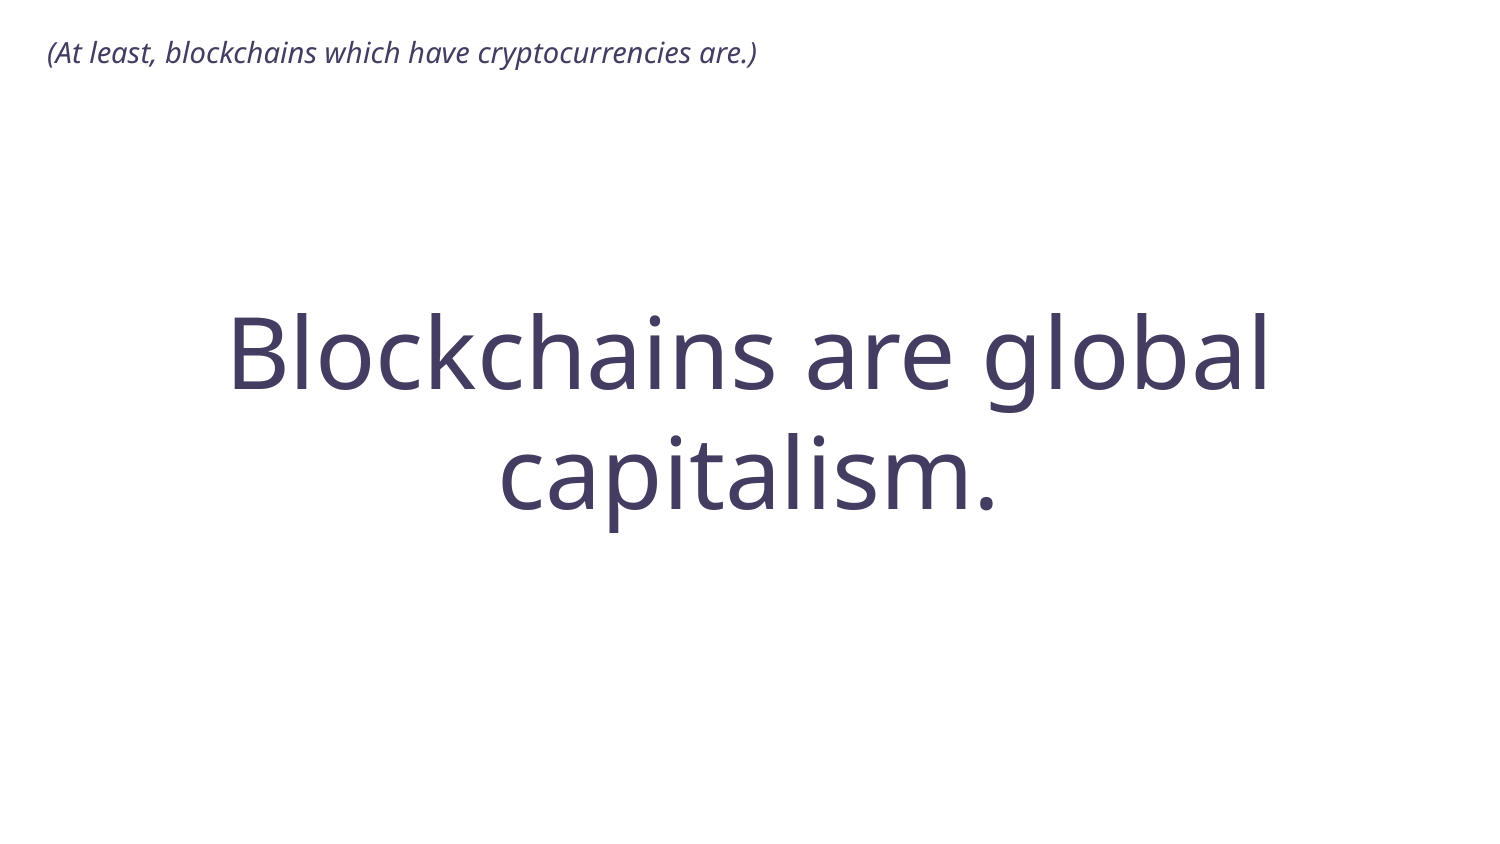

(At least, blockchains which have cryptocurrencies are.)
# Blockchains are global capitalism.